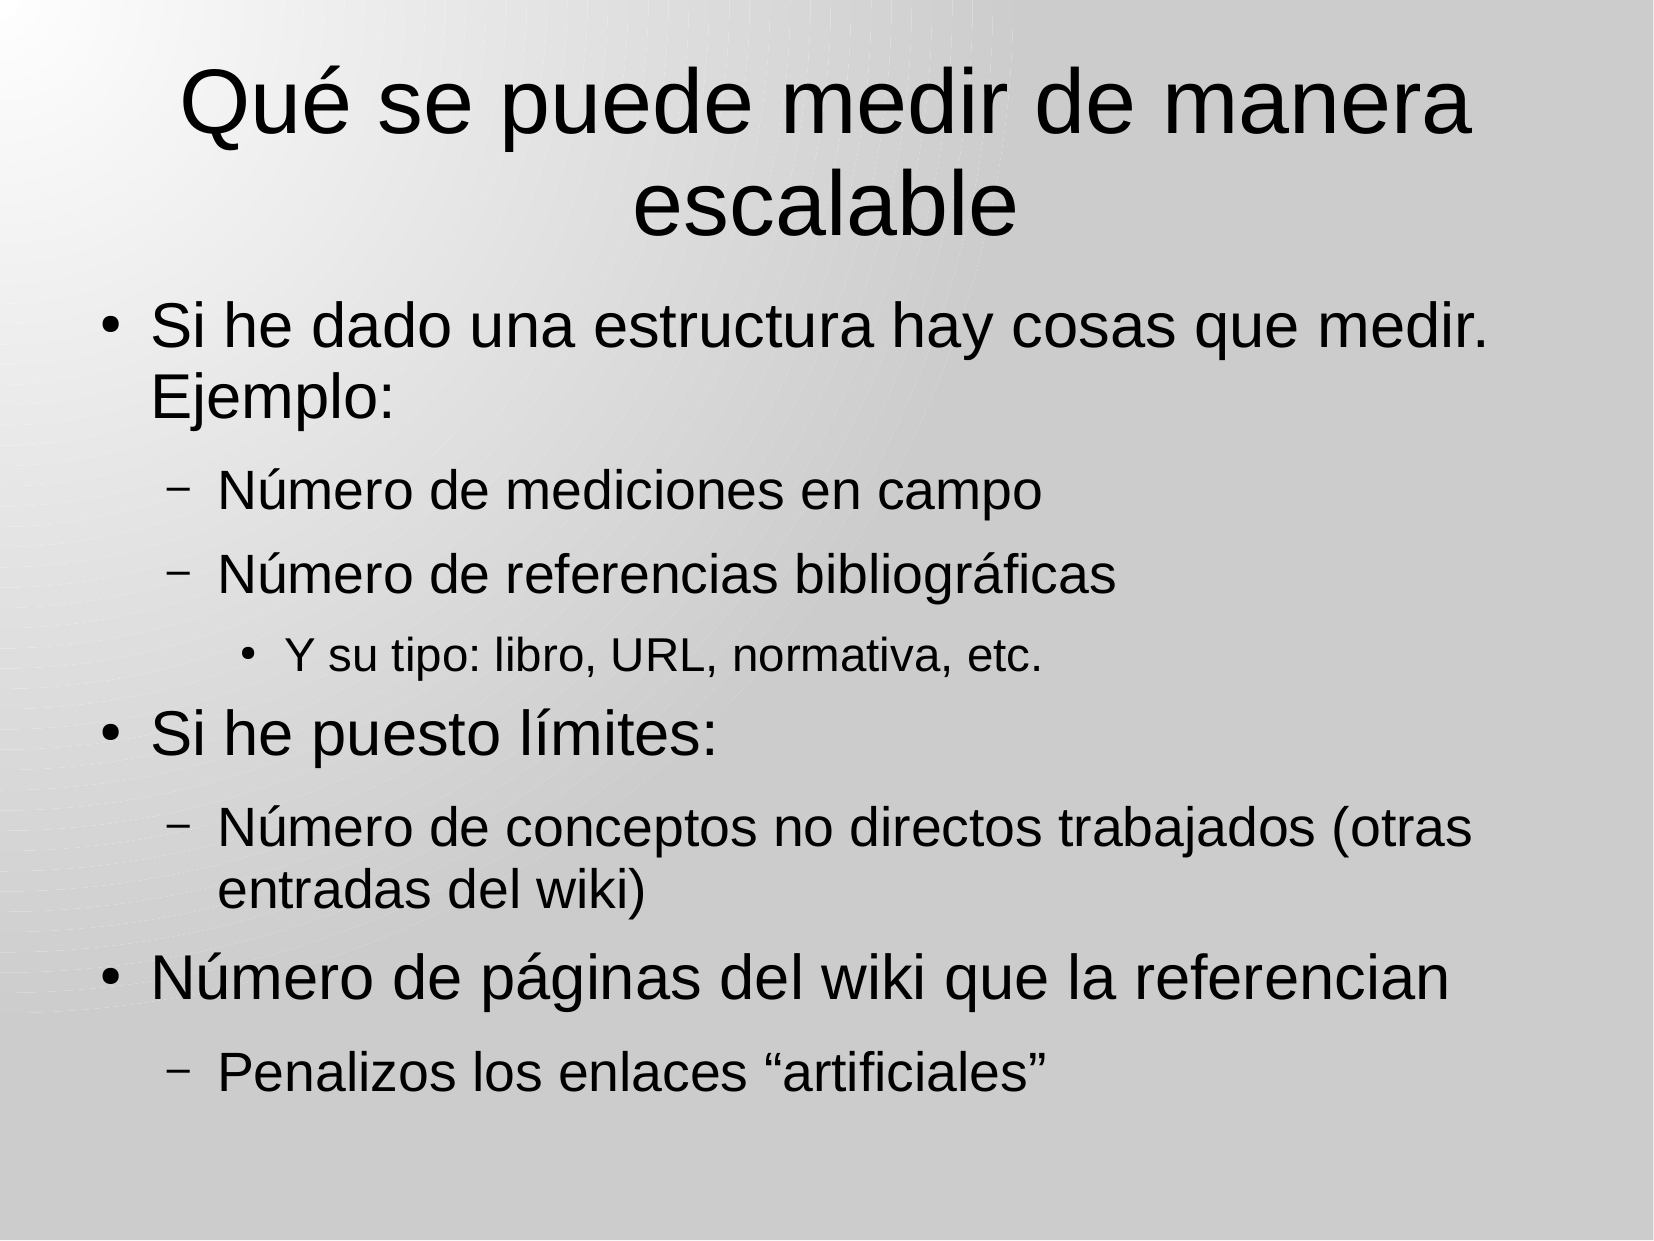

# Qué se puede medir de manera escalable
Si he dado una estructura hay cosas que medir. Ejemplo:
Número de mediciones en campo
Número de referencias bibliográficas
Y su tipo: libro, URL, normativa, etc.
Si he puesto límites:
Número de conceptos no directos trabajados (otras entradas del wiki)
Número de páginas del wiki que la referencian
Penalizos los enlaces “artificiales”